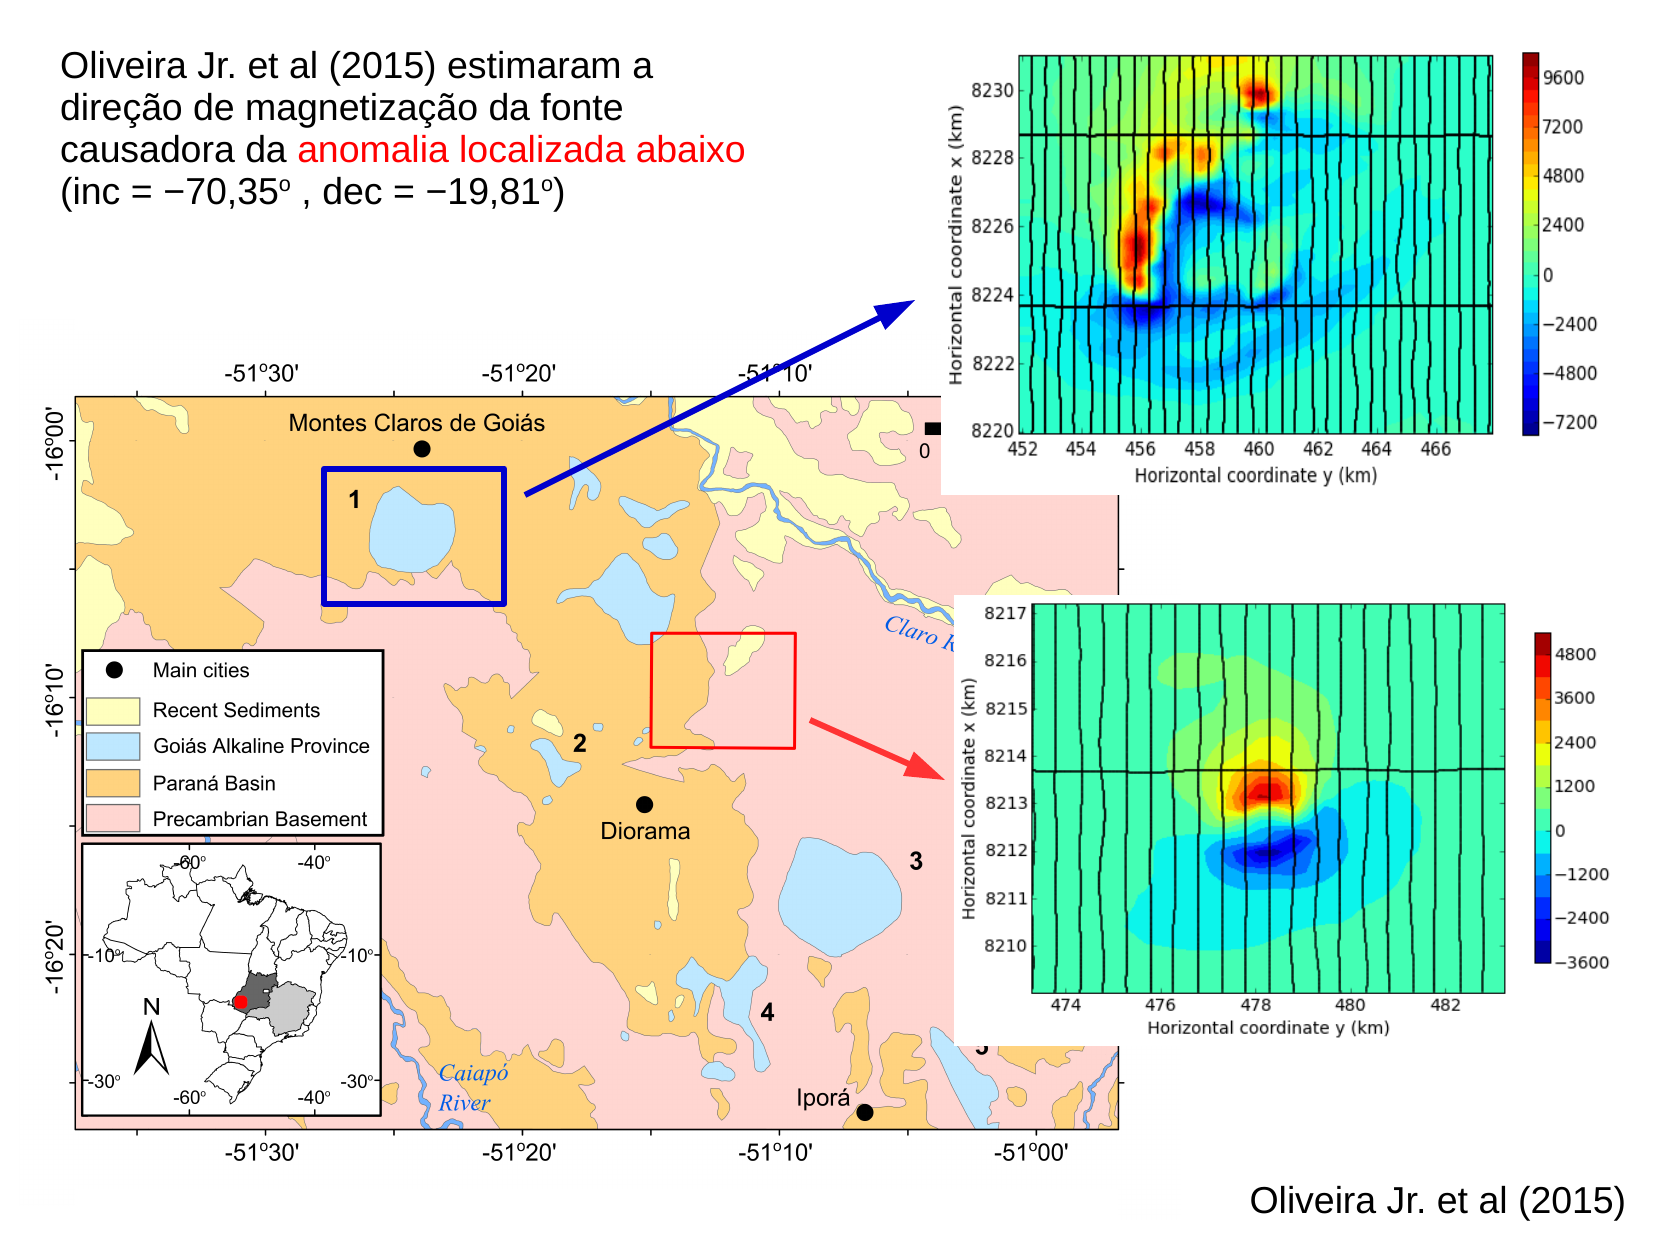

Oliveira Jr. et al (2015) estimaram a direção de magnetização da fonte causadora da anomalia localizada abaixo (inc = −70,35o , dec = −19,81o)
Oliveira Jr. et al (2015)